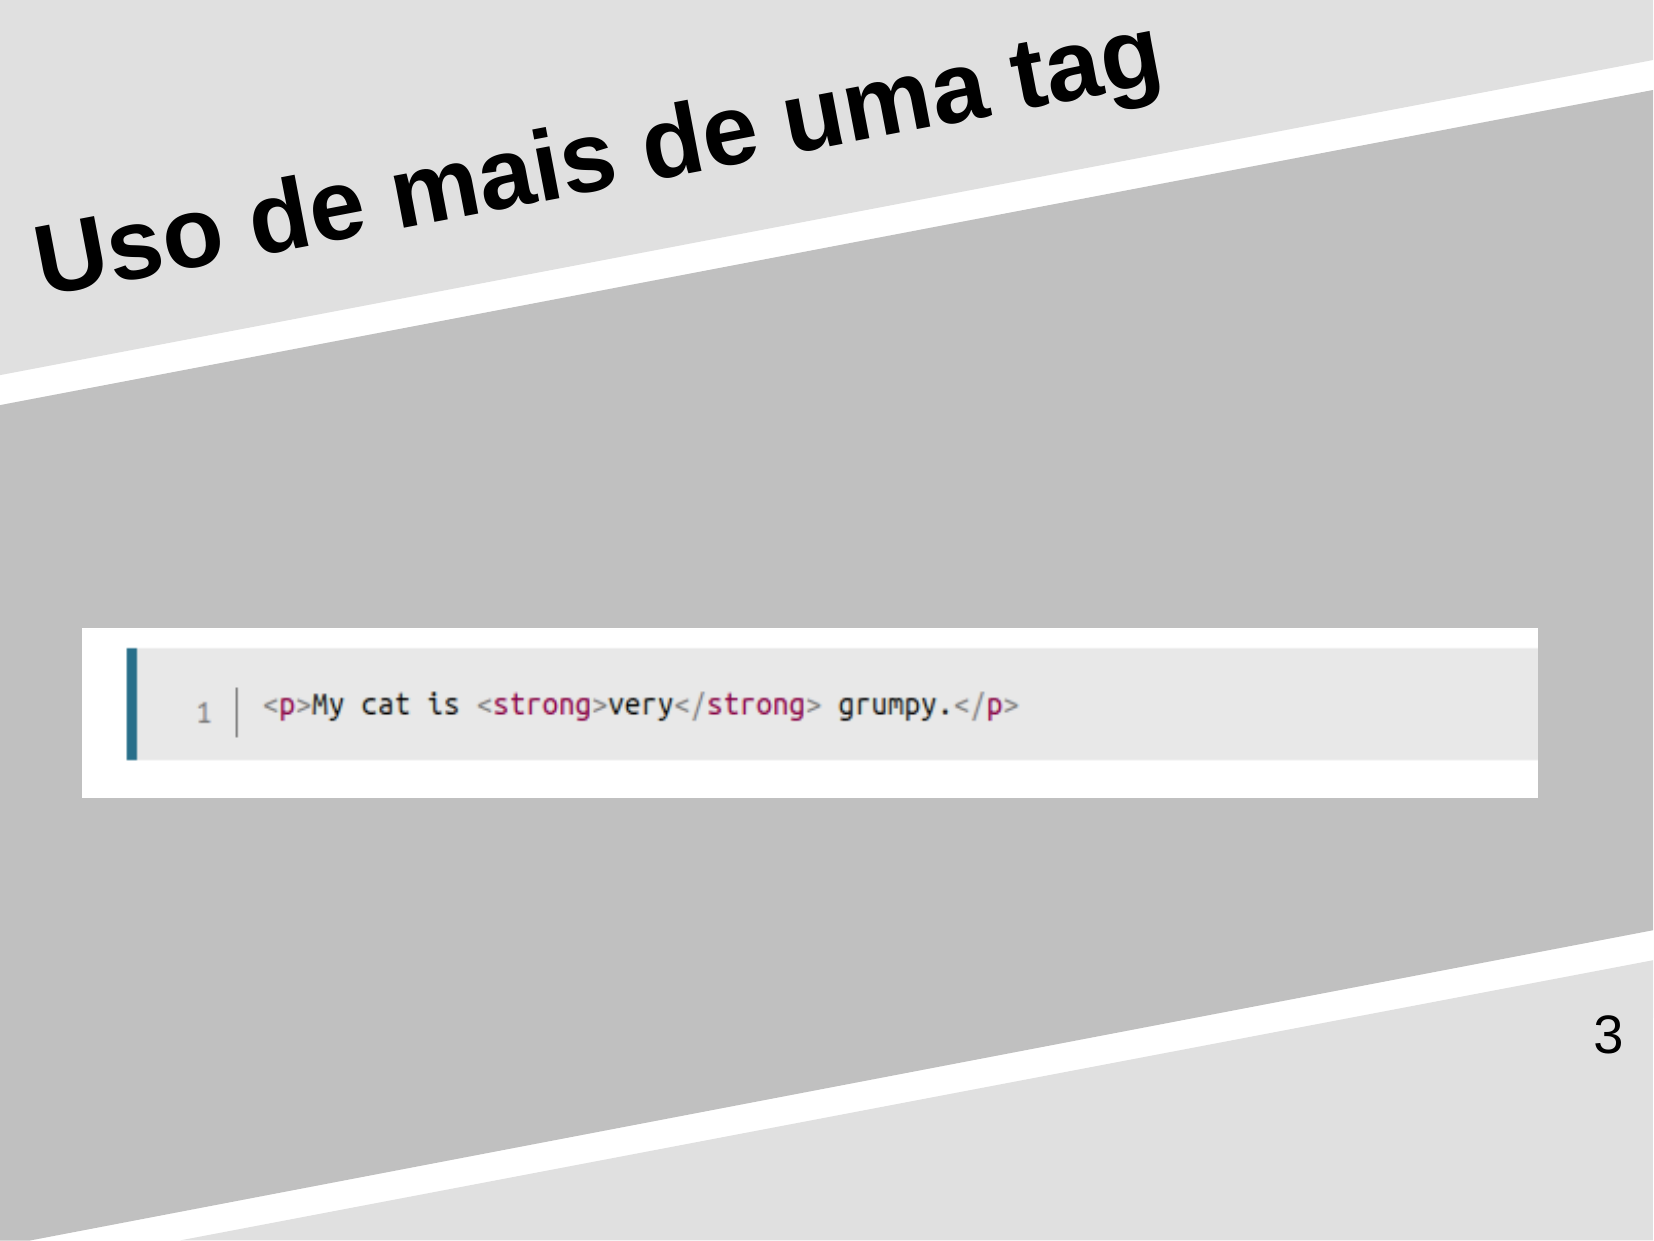

# Uso de mais de uma tag
3